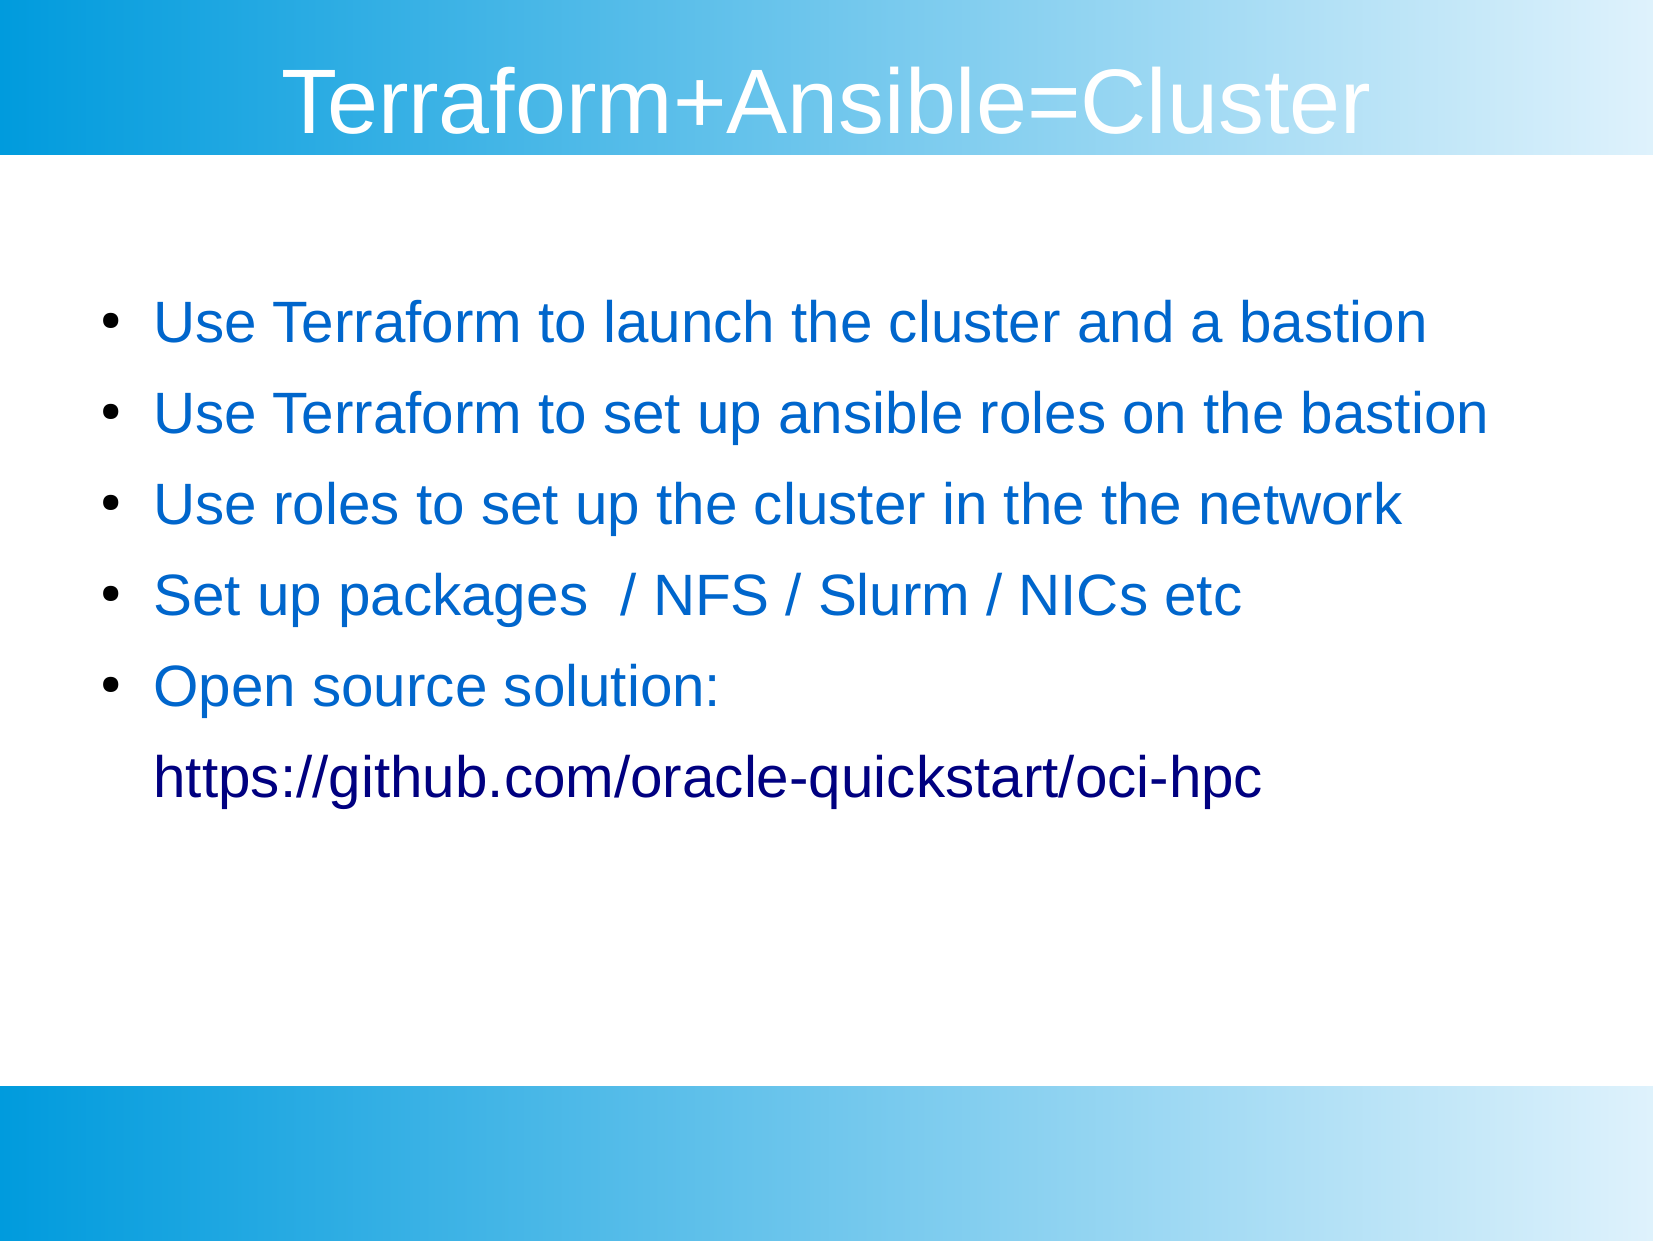

# Terraform+Ansible=Cluster
Use Terraform to launch the cluster and a bastion
Use Terraform to set up ansible roles on the bastion
Use roles to set up the cluster in the the network
Set up packages / NFS / Slurm / NICs etc
Open source solution:
https://github.com/oracle-quickstart/oci-hpc